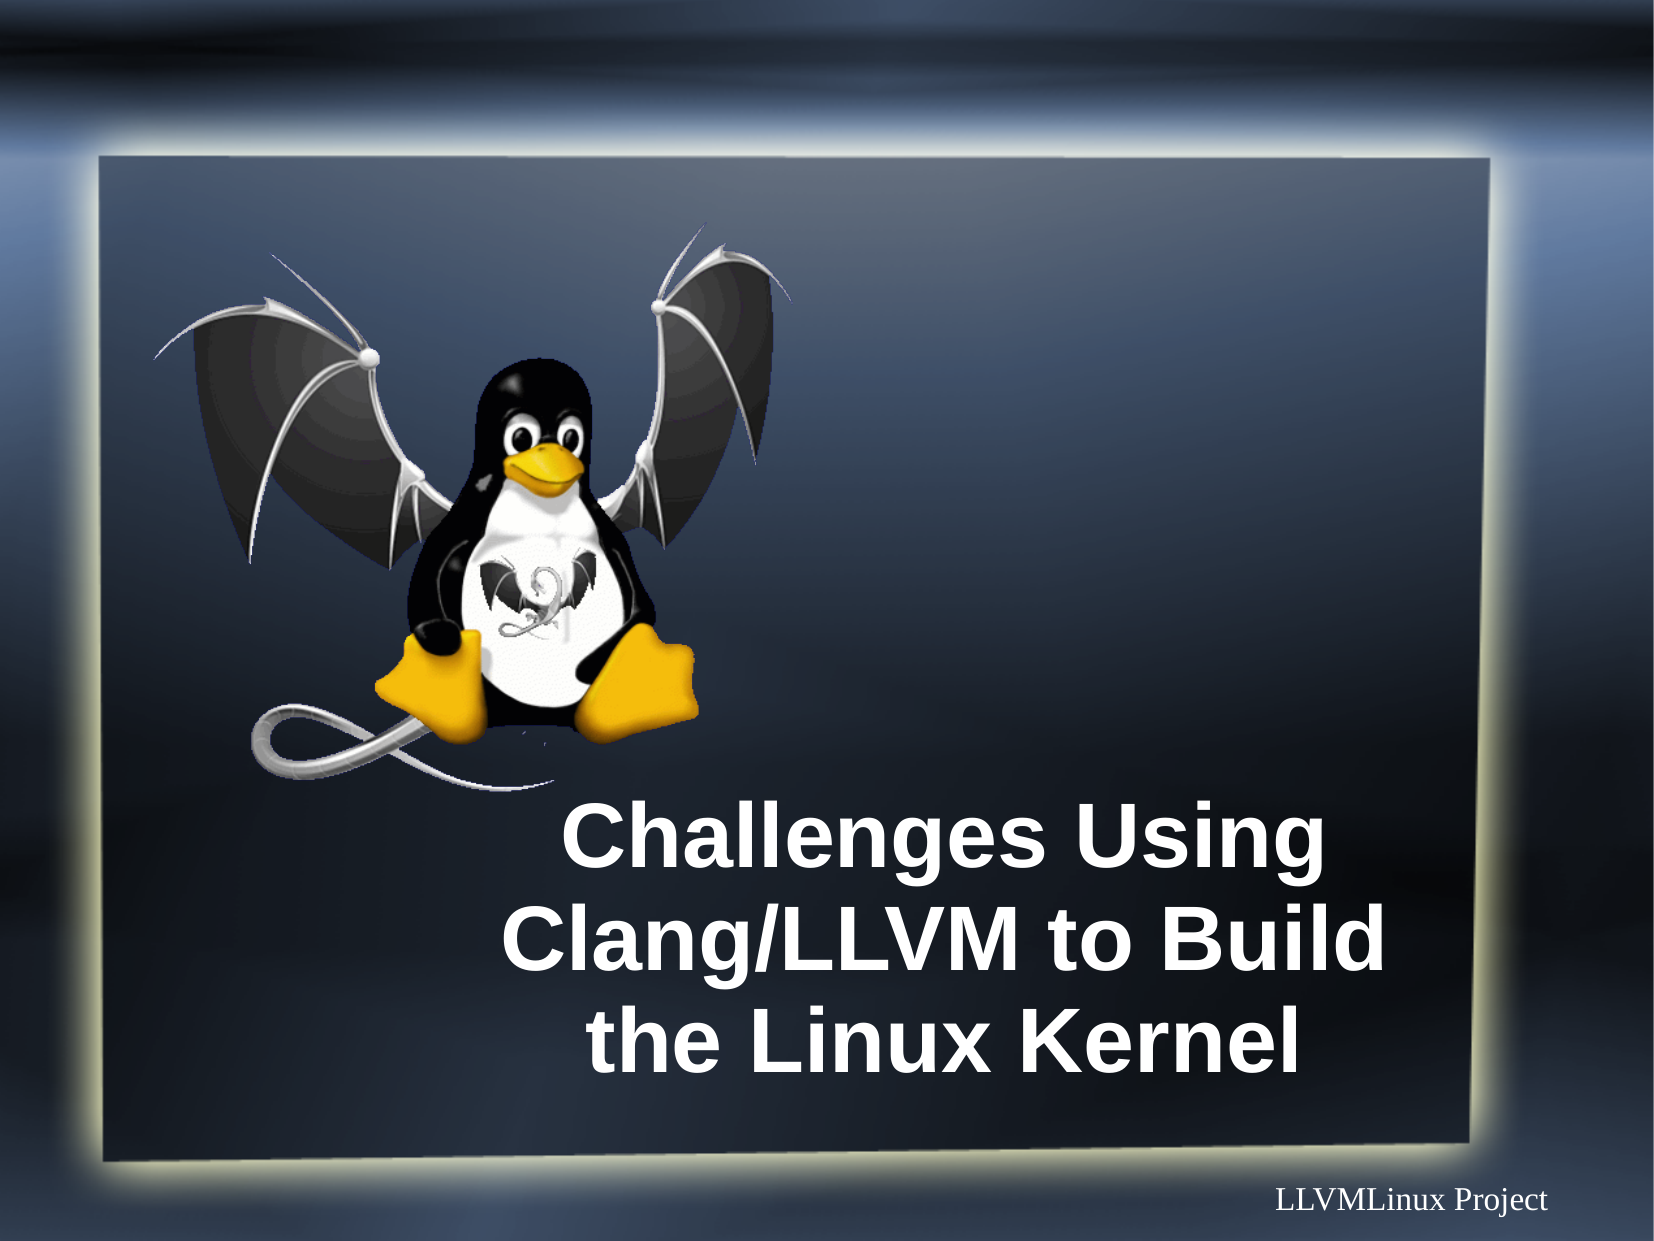

# Challenges Using Clang/LLVM to Build the Linux Kernel